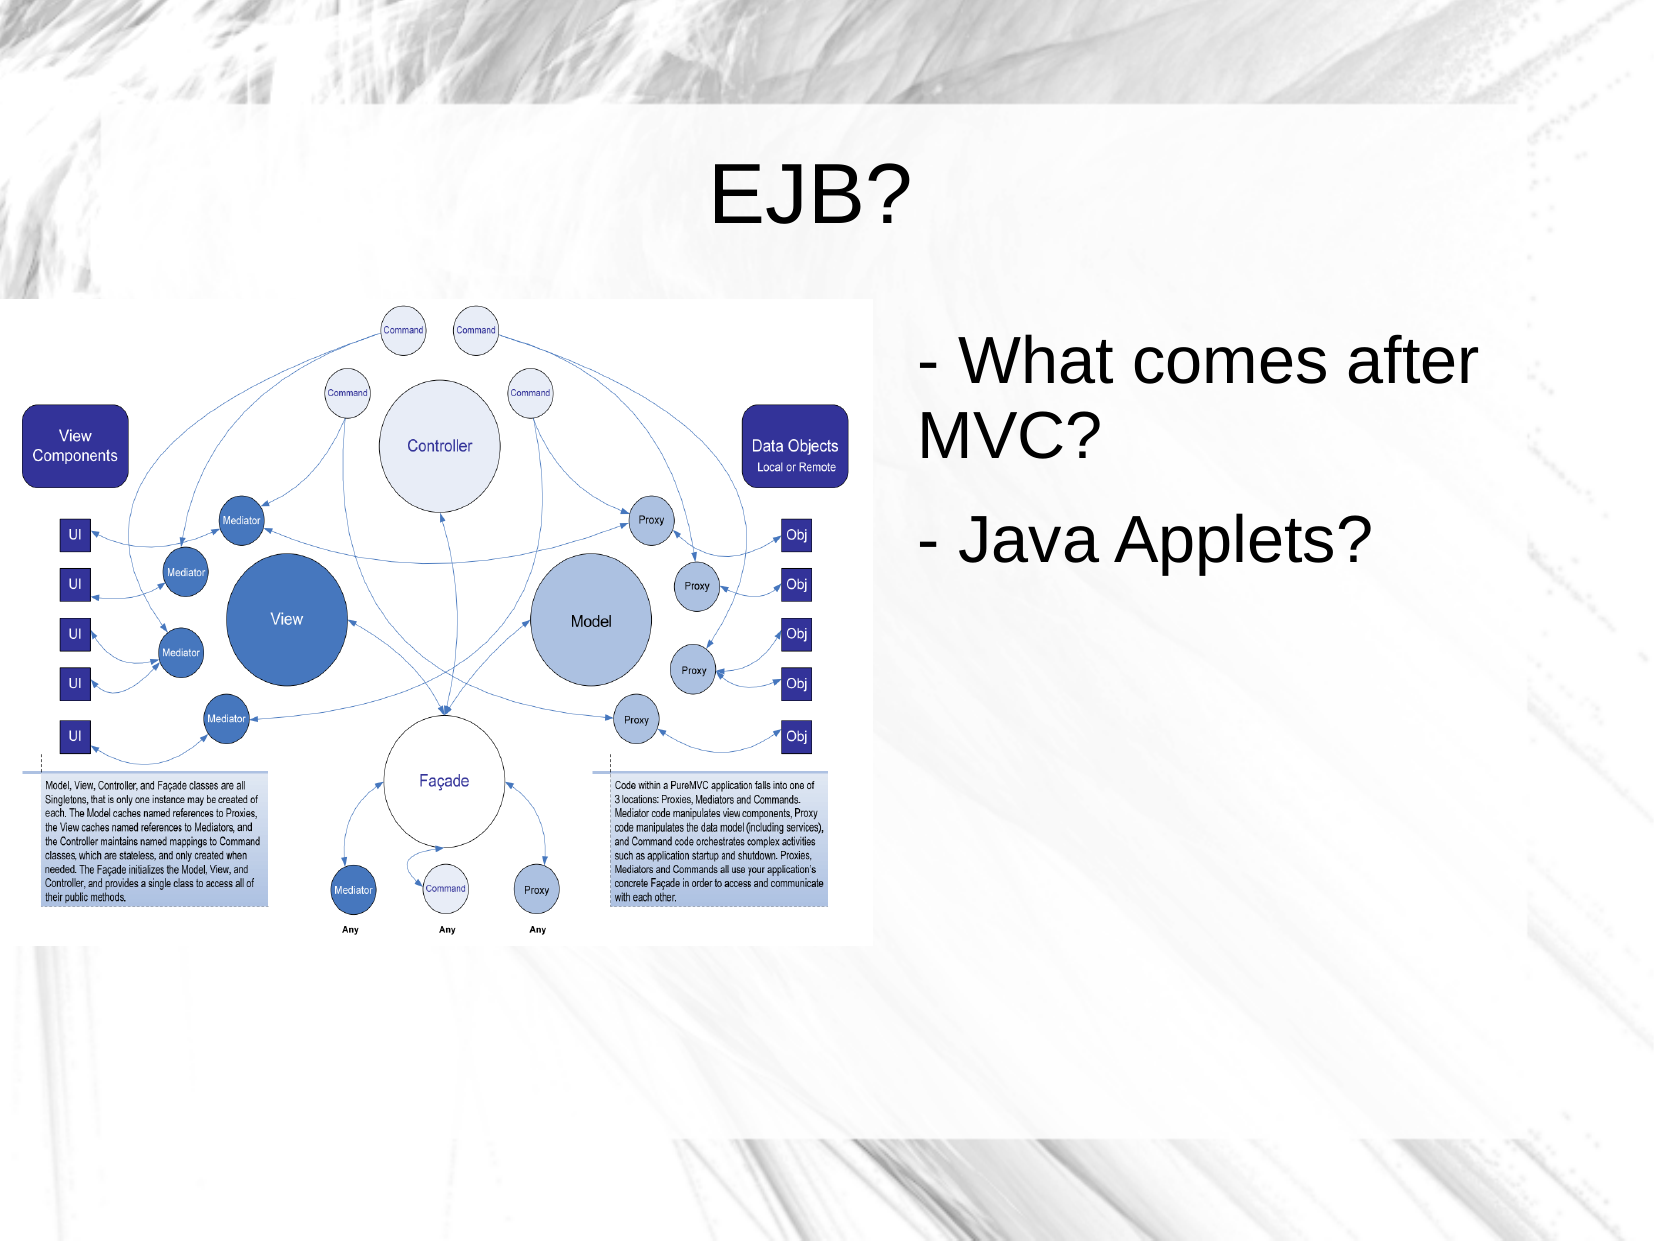

# EJB?
- What comes after MVC?
- Java Applets?